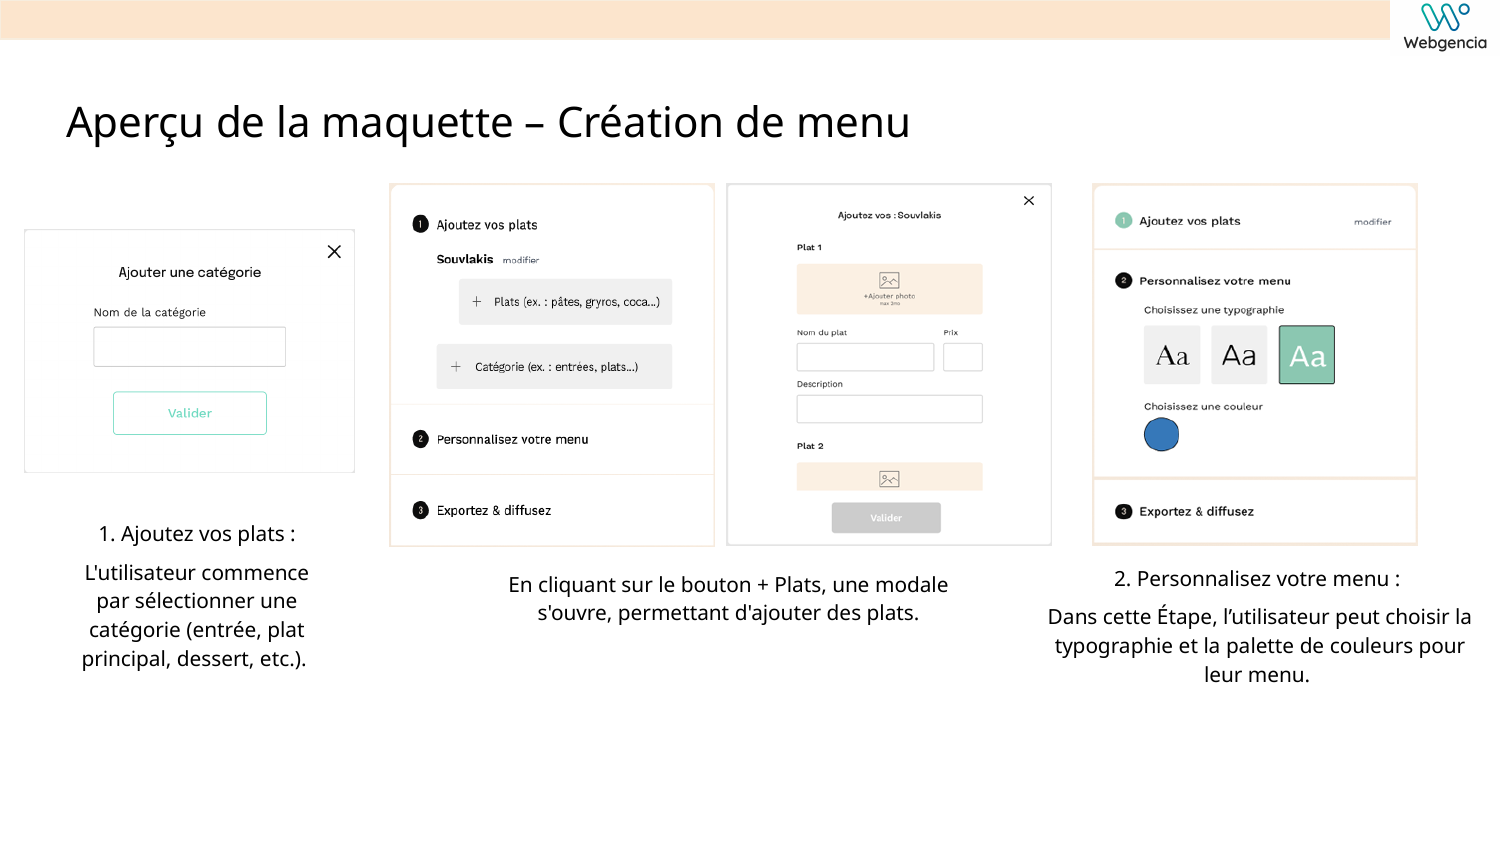

# Aperçu de la maquette – Création de menu
1. Ajoutez vos plats :
L'utilisateur commence par sélectionner une catégorie (entrée, plat principal, dessert, etc.).
2. Personnalisez votre menu :
Dans cette Étape, l’utilisateur peut choisir la typographie et la palette de couleurs pour leur menu.
En cliquant sur le bouton + Plats, une modale s'ouvre, permettant d'ajouter des plats.